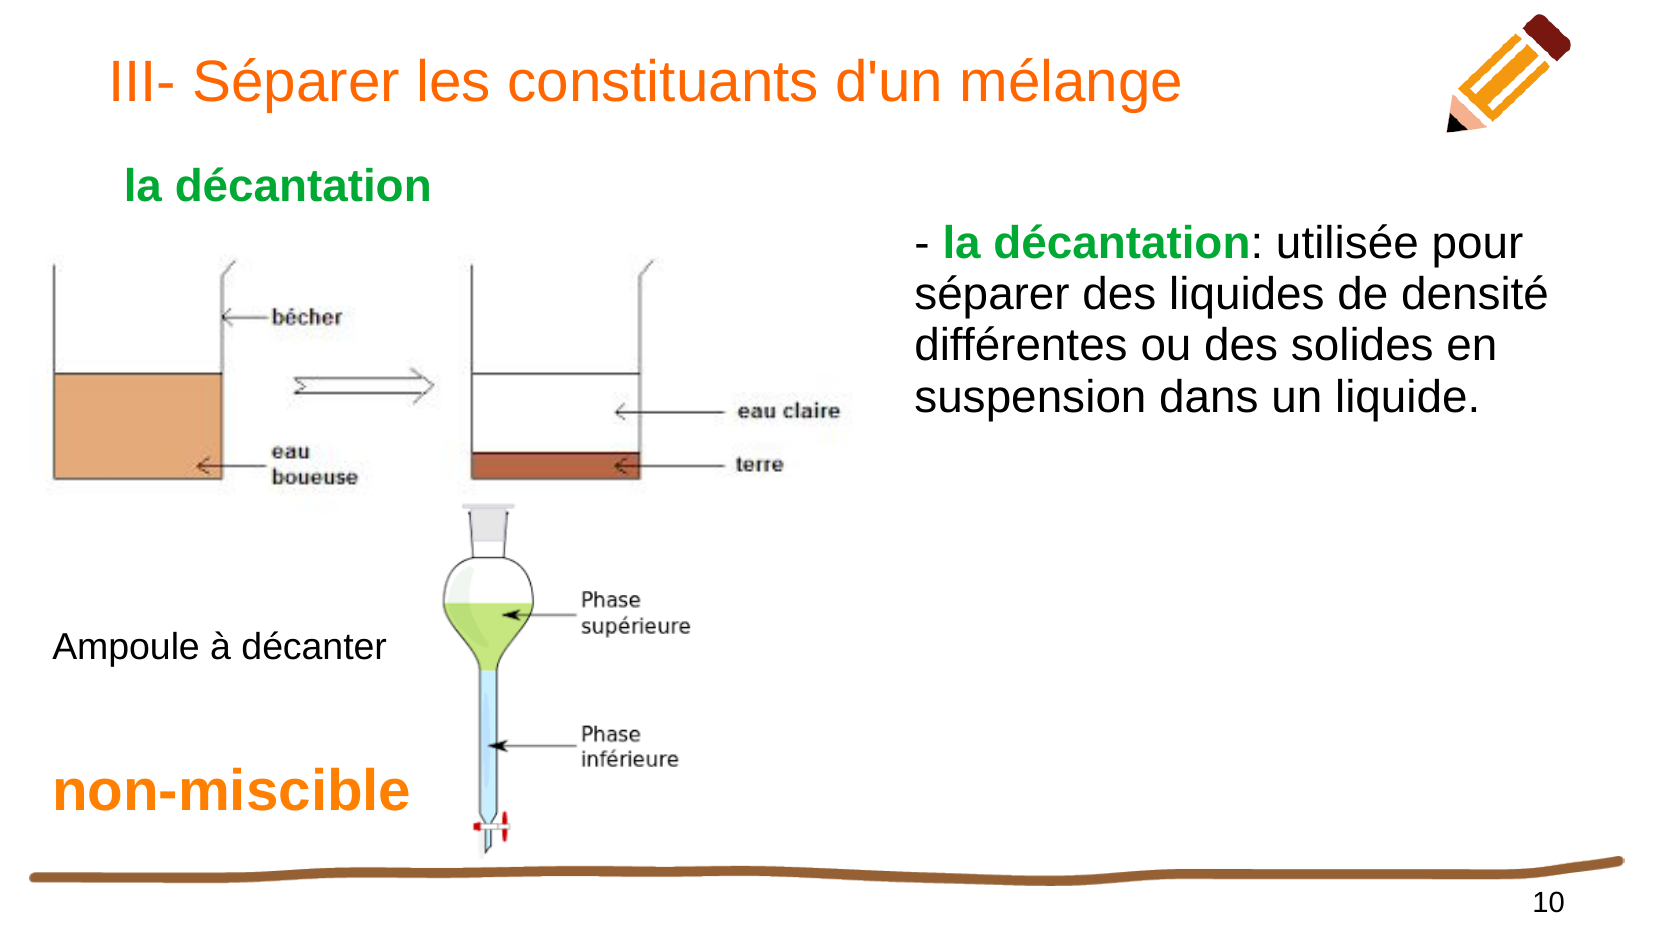

# III- Séparer les constituants d'un mélange
la décantation
- la décantation: utilisée pour séparer des liquides de densité différentes ou des solides en suspension dans un liquide.
Ampoule à décanter
non-miscible
10